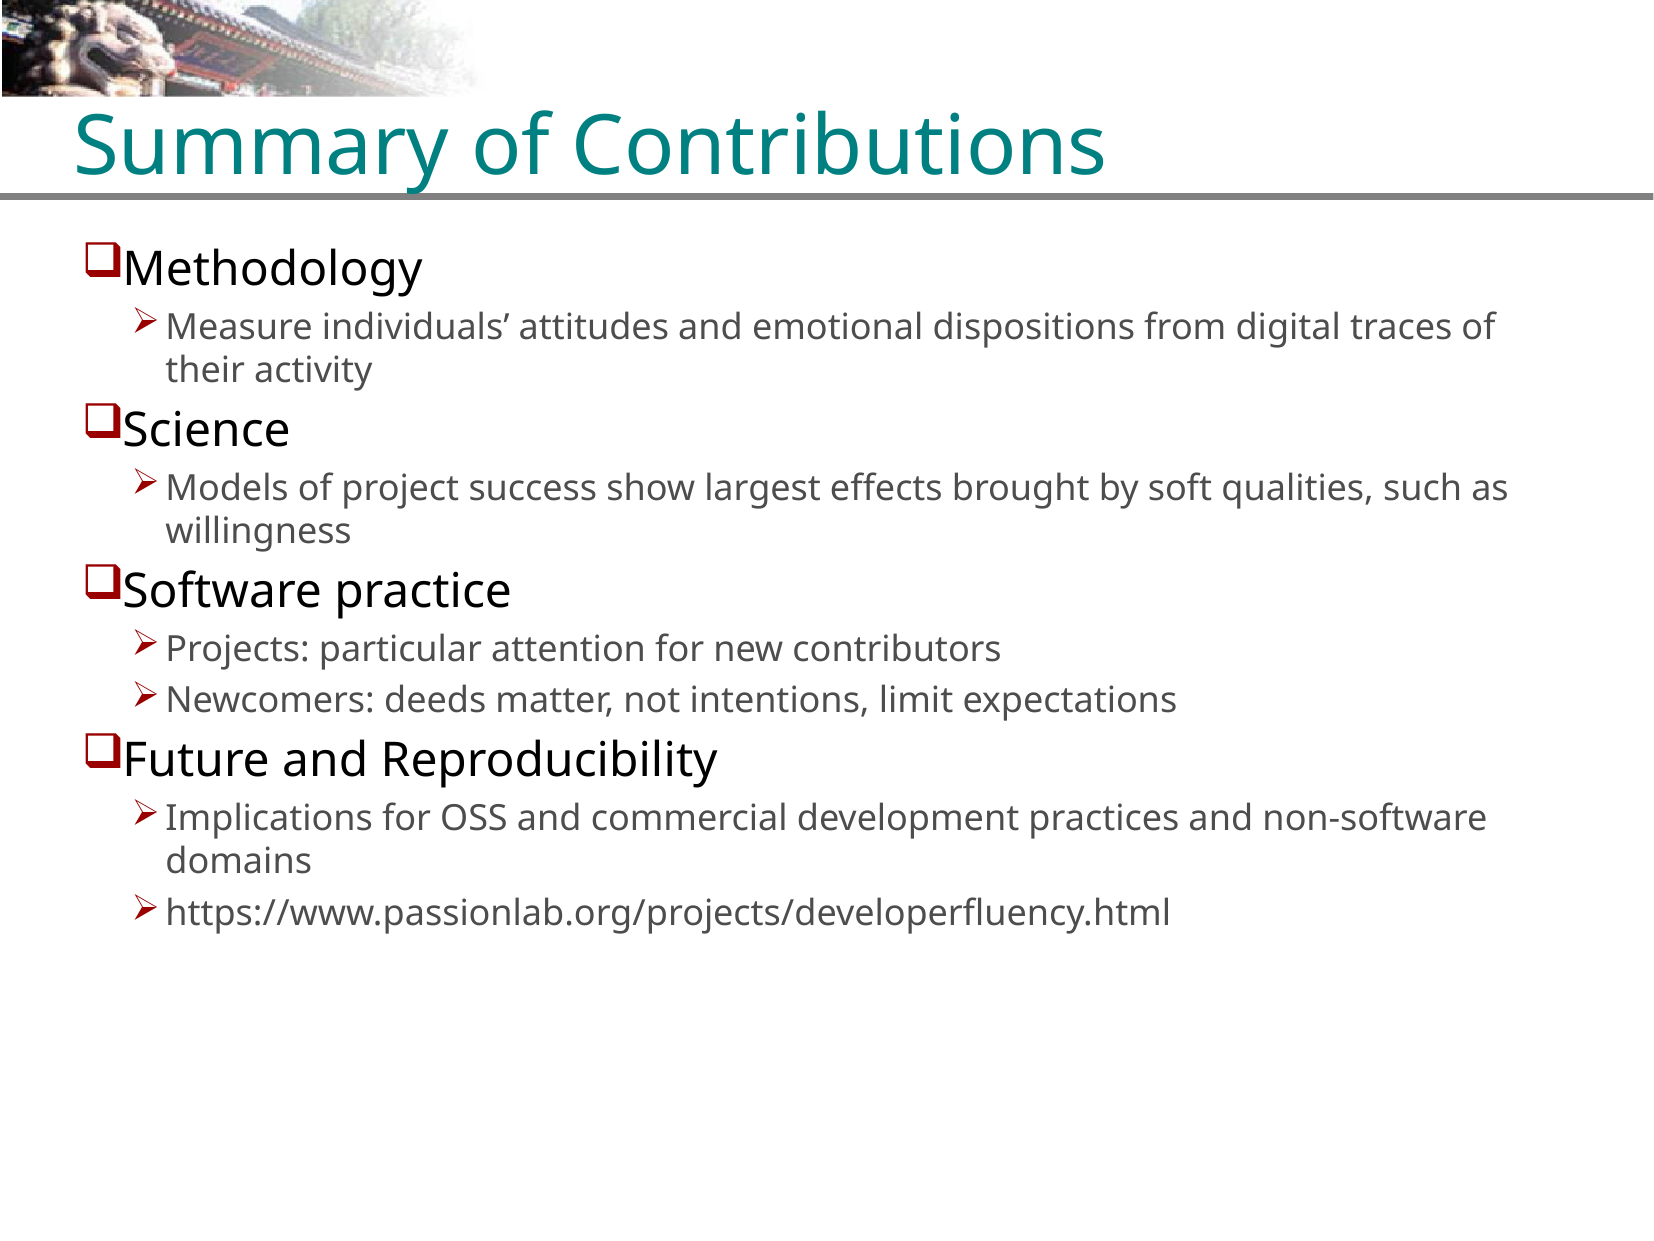

# Summary of Contributions
Methodology
Measure individuals’ attitudes and emotional dispositions from digital traces of their activity
Science
Models of project success show largest effects brought by soft qualities, such as willingness
Software practice
Projects: particular attention for new contributors
Newcomers: deeds matter, not intentions, limit expectations
Future and Reproducibility
Implications for OSS and commercial development practices and non-software domains
https://www.passionlab.org/projects/developerfluency.html